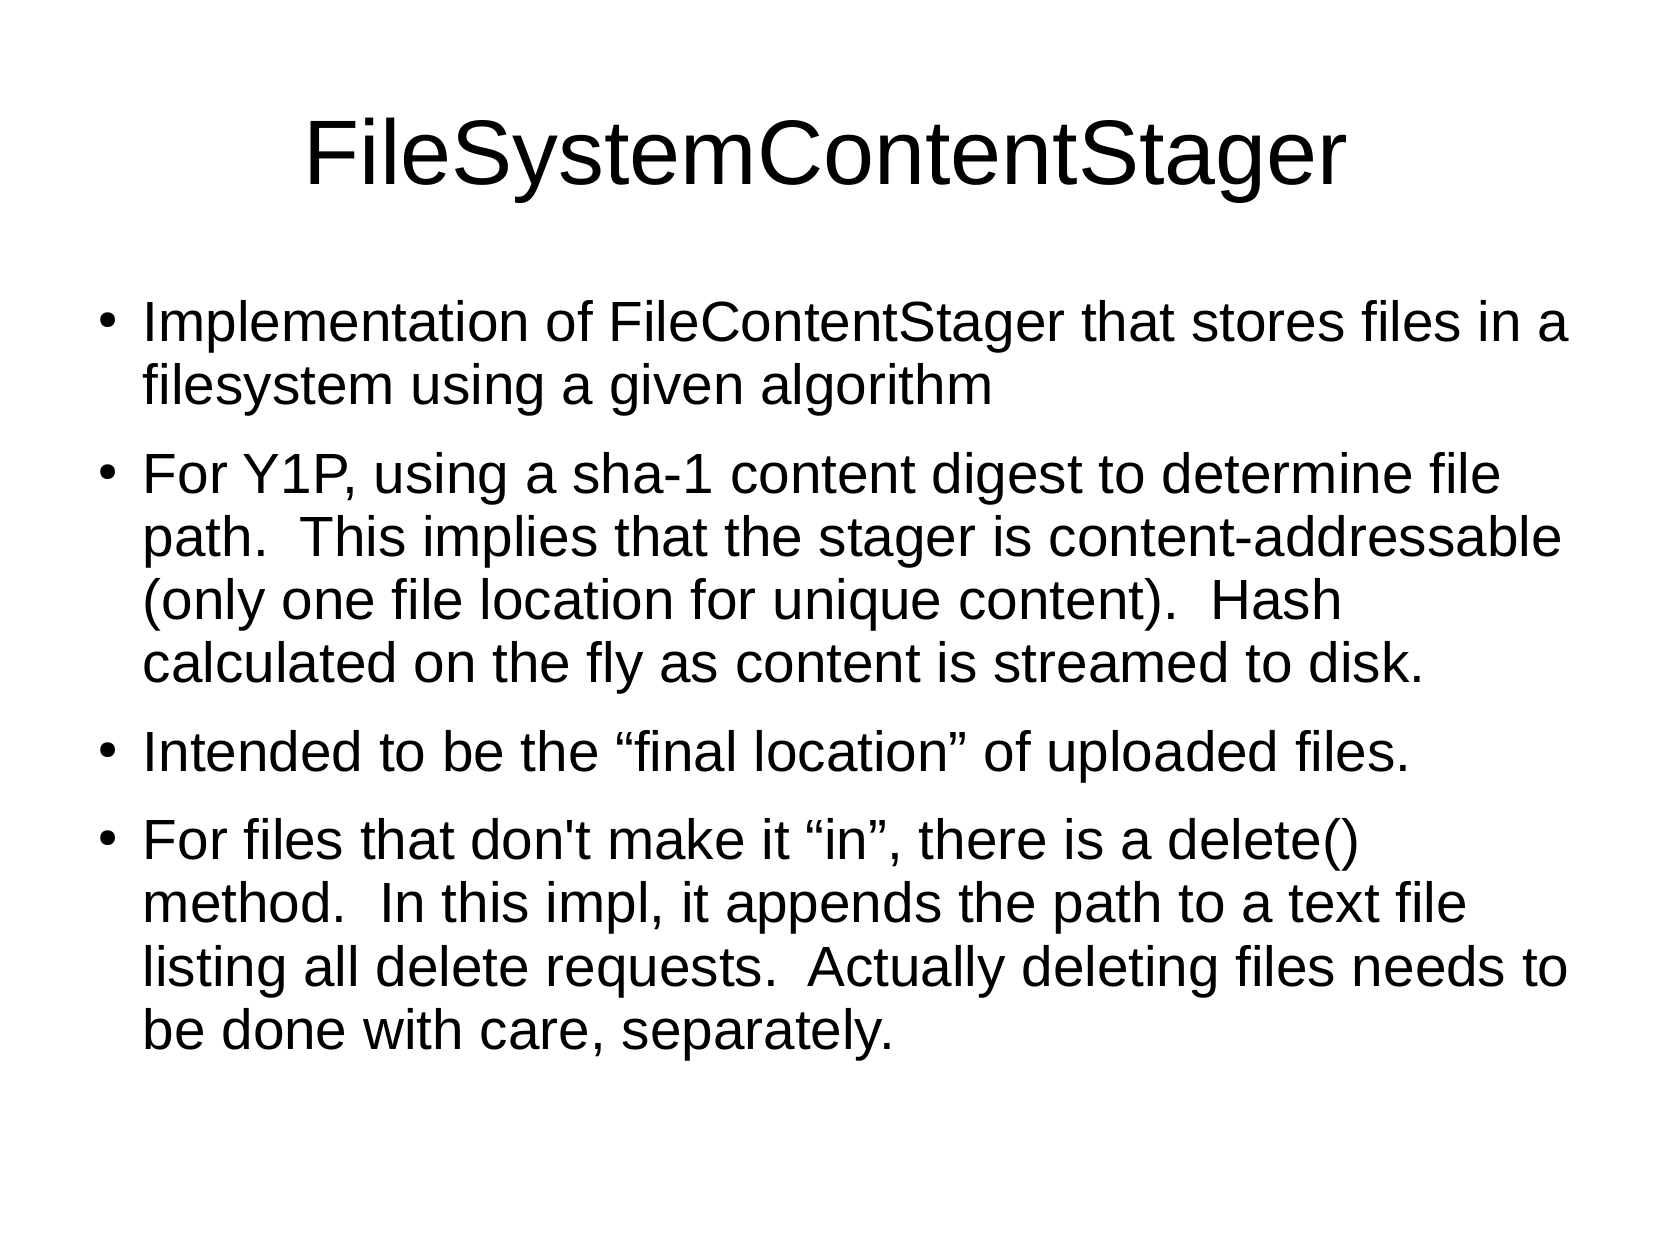

# FileSystemContentStager
Implementation of FileContentStager that stores files in a filesystem using a given algorithm
For Y1P, using a sha-1 content digest to determine file path. This implies that the stager is content-addressable (only one file location for unique content). Hash calculated on the fly as content is streamed to disk.
Intended to be the “final location” of uploaded files.
For files that don't make it “in”, there is a delete() method. In this impl, it appends the path to a text file listing all delete requests. Actually deleting files needs to be done with care, separately.